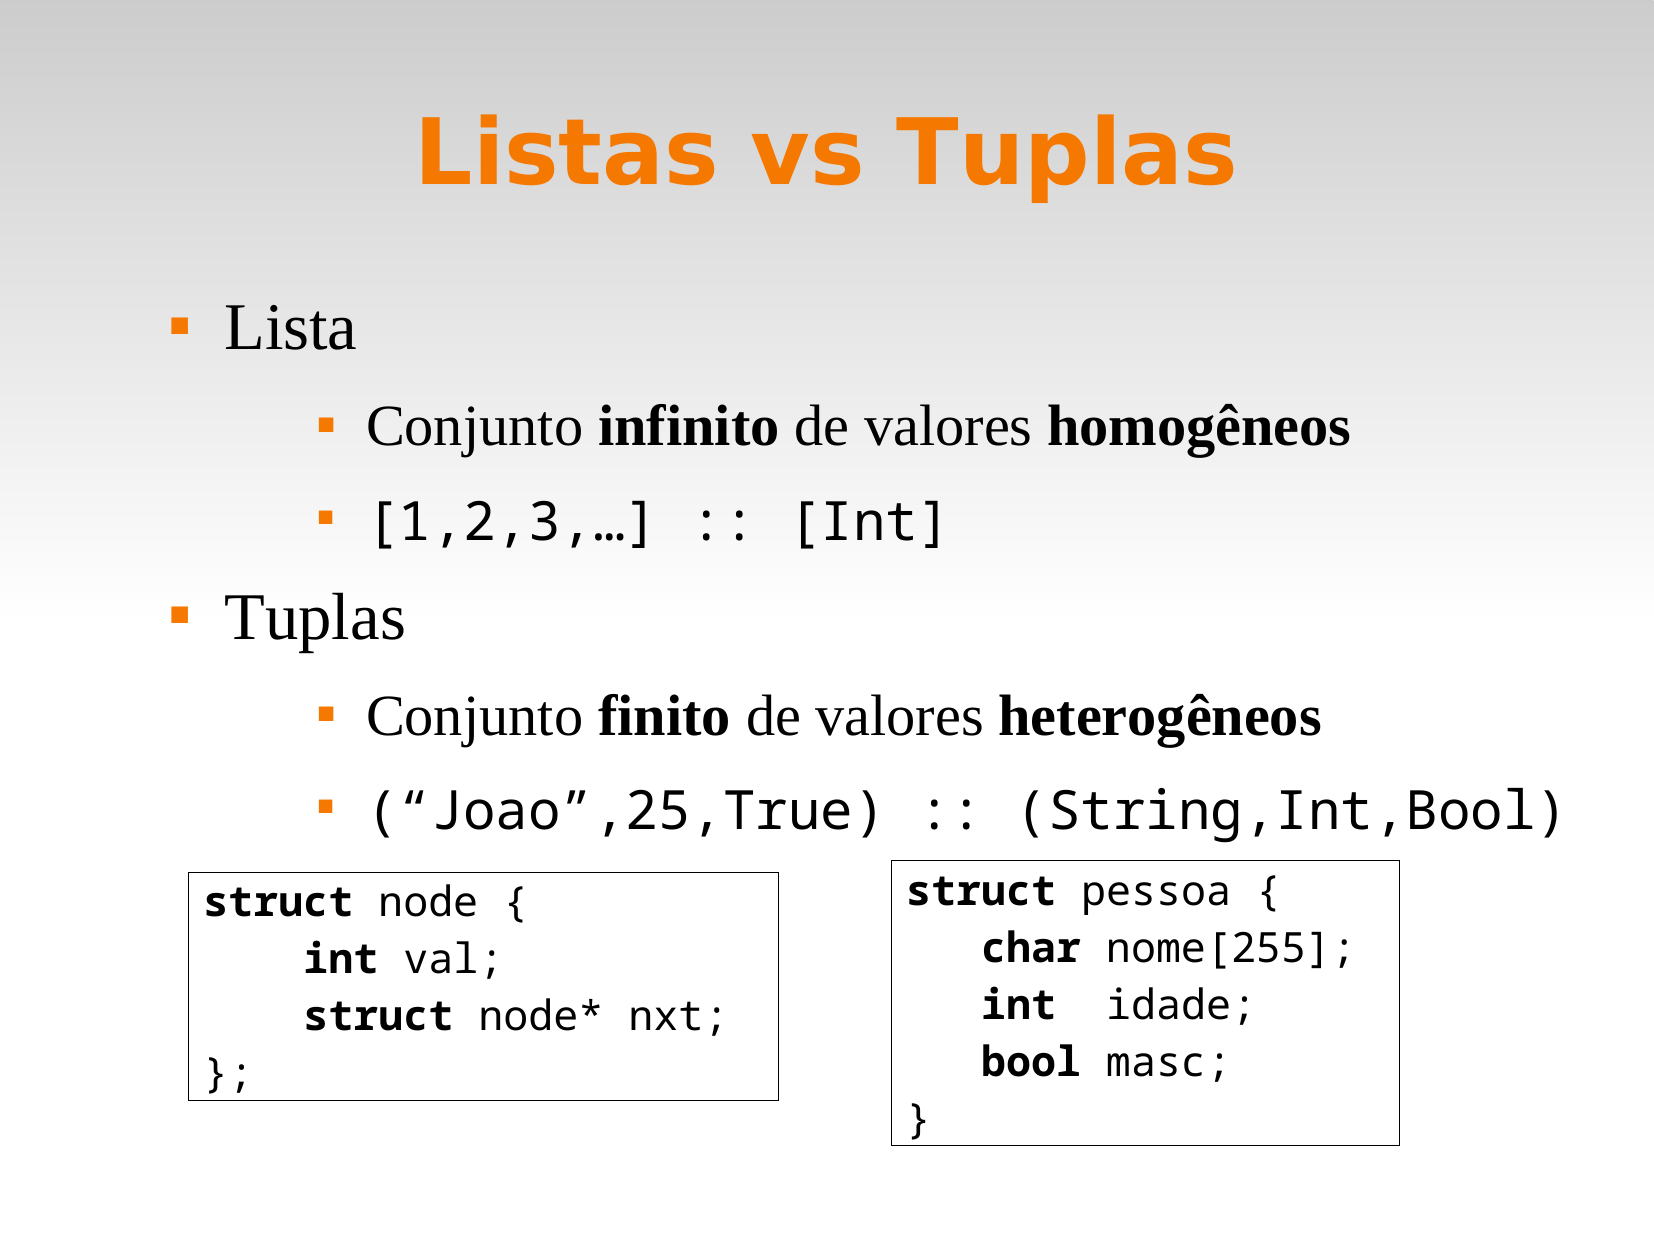

# Listas vs Tuplas
Lista
Conjunto infinito de valores homogêneos
[1,2,3,…] :: [Int]
Tuplas
Conjunto finito de valores heterogêneos
(“Joao”,25,True) :: (String,Int,Bool)
struct pessoa {
 char nome[255];
 int idade;
 bool masc;
}
struct node {
 int val;
 struct node* nxt;
};